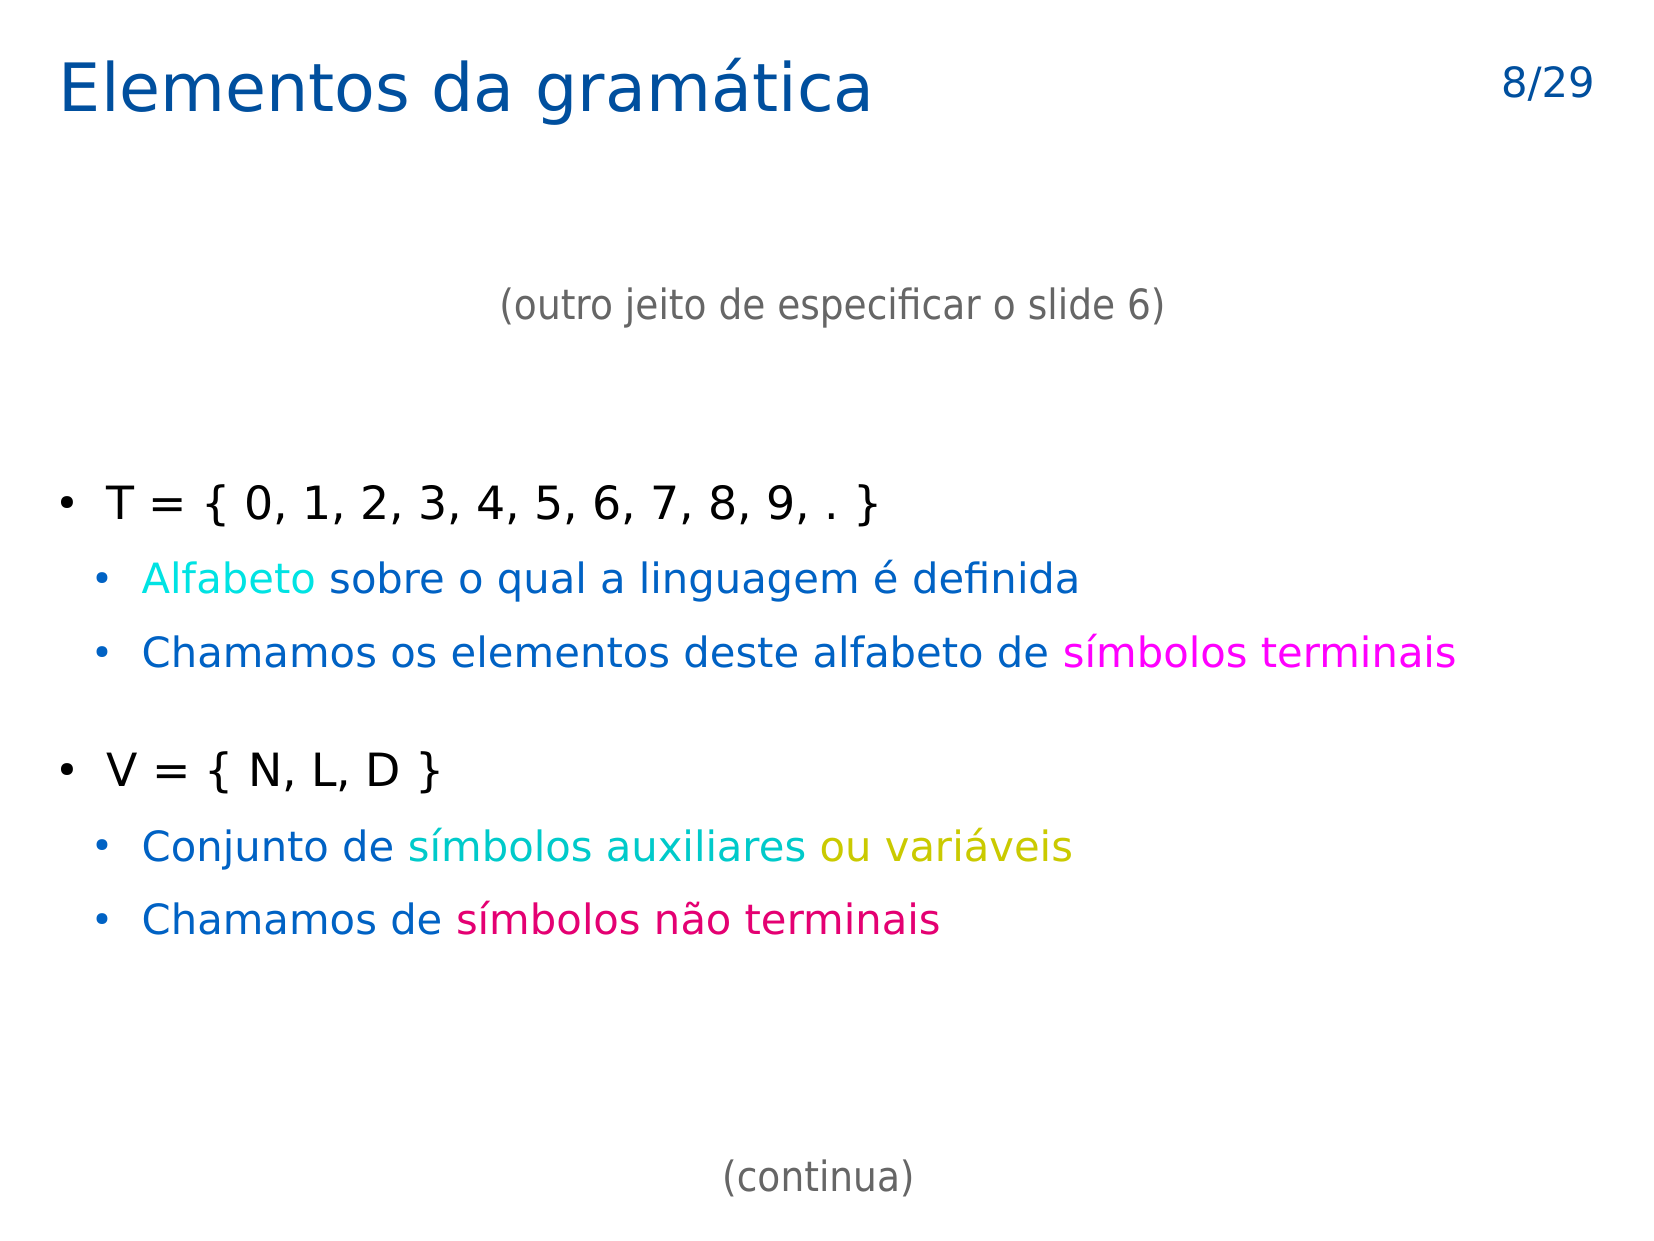

# Elementos da gramática
8
T = { 0, 1, 2, 3, 4, 5, 6, 7, 8, 9, . }
Alfabeto sobre o qual a linguagem é definida
Chamamos os elementos deste alfabeto de símbolos terminais
V = { N, L, D }
Conjunto de símbolos auxiliares ou variáveis
Chamamos de símbolos não terminais
(outro jeito de especificar o slide 6)
(continua)